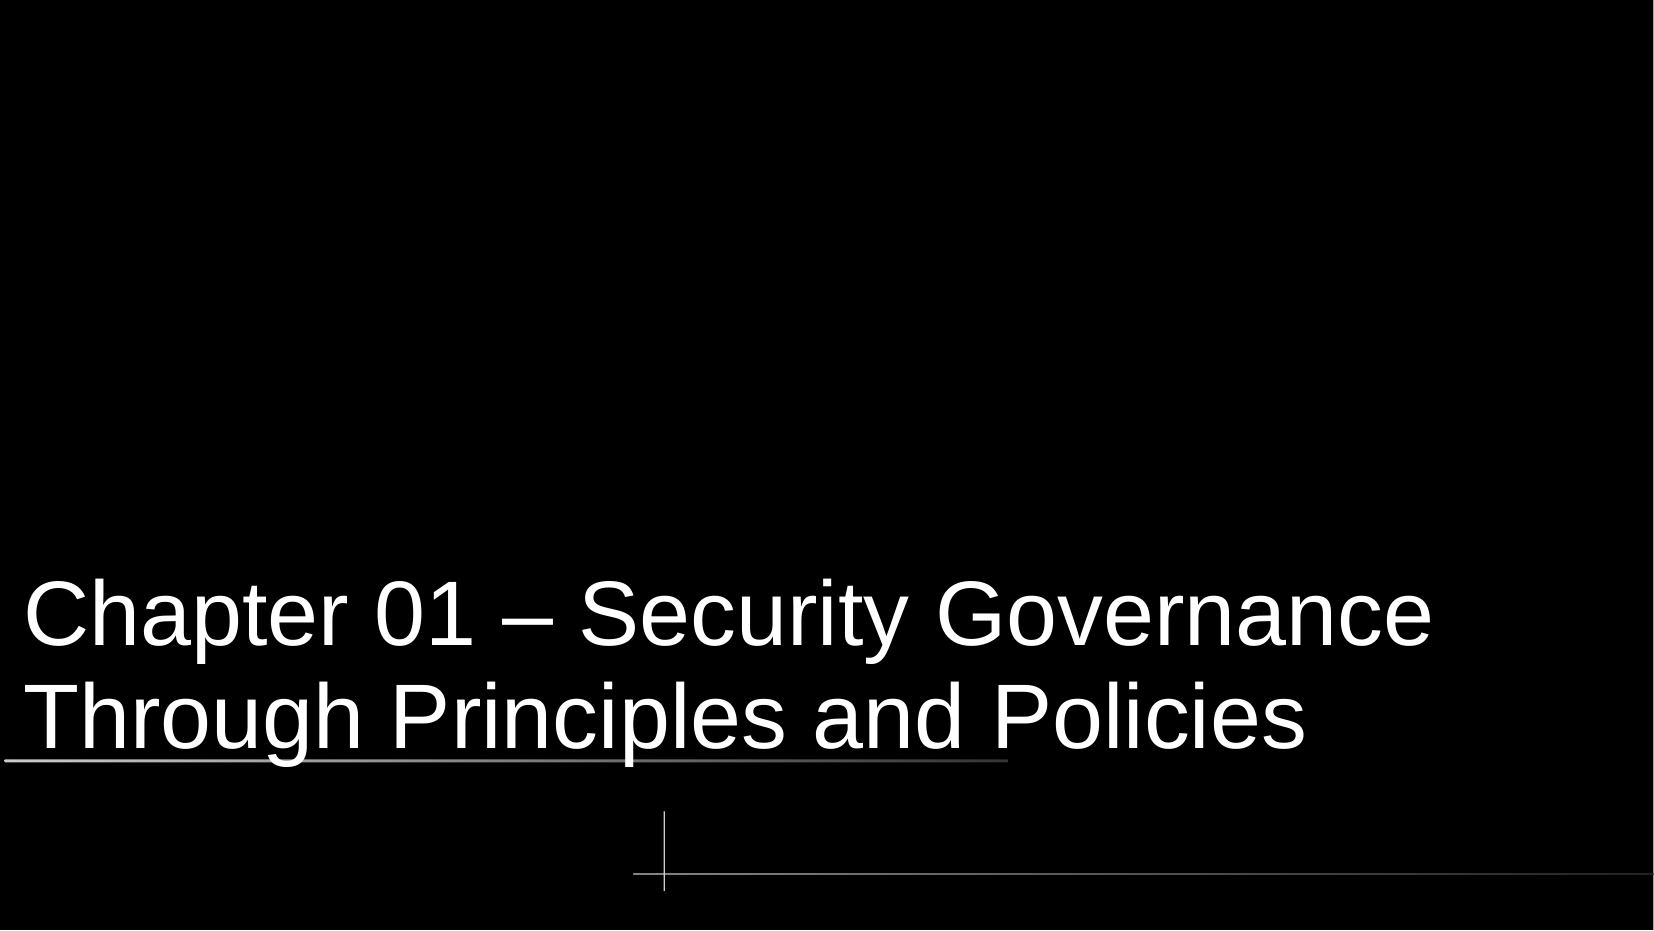

# Chapter 01 – Security Governance Through Principles and Policies